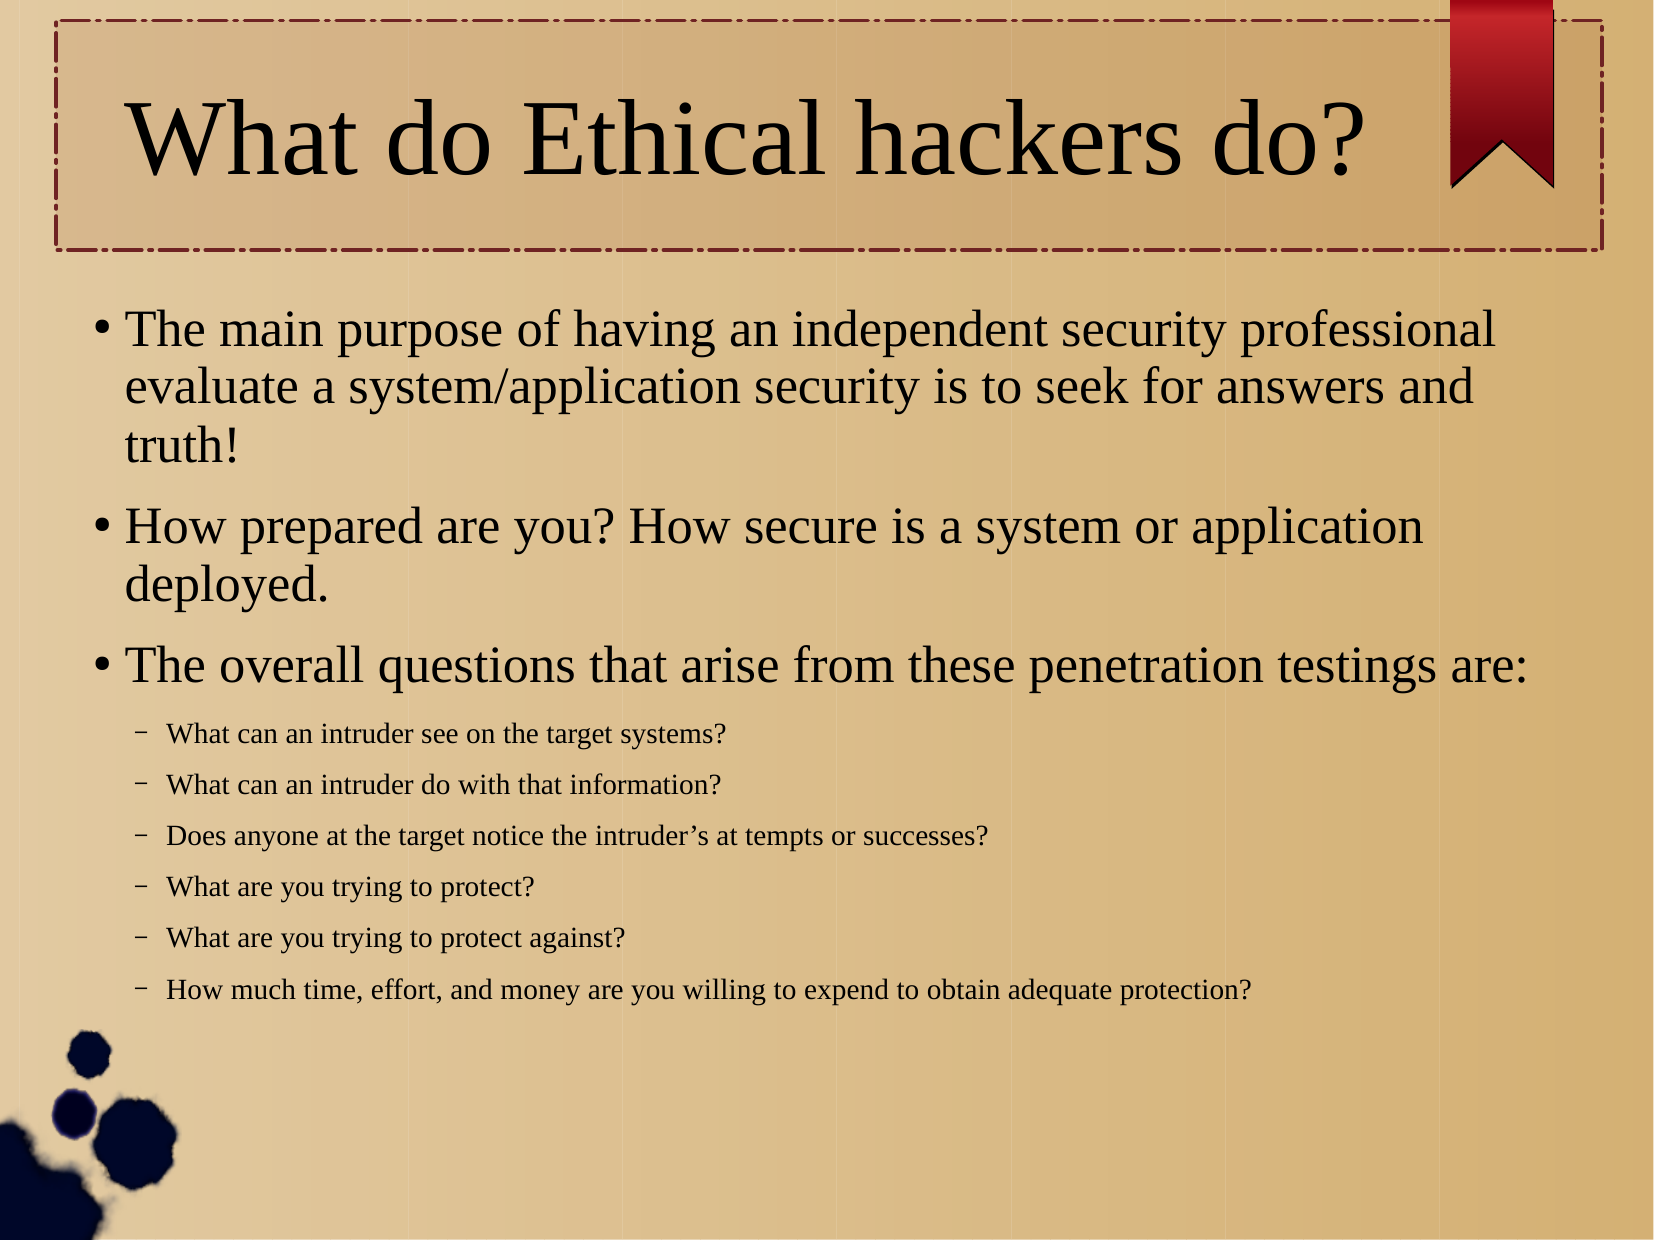

# What do Ethical hackers do?
The main purpose of having an independent security professional evaluate a system/application security is to seek for answers and truth!
How prepared are you? How secure is a system or application deployed.
The overall questions that arise from these penetration testings are:
What can an intruder see on the target systems?
What can an intruder do with that information?
Does anyone at the target notice the intruder’s at tempts or successes?
What are you trying to protect?
What are you trying to protect against?
How much time, effort, and money are you willing to expend to obtain adequate protection?